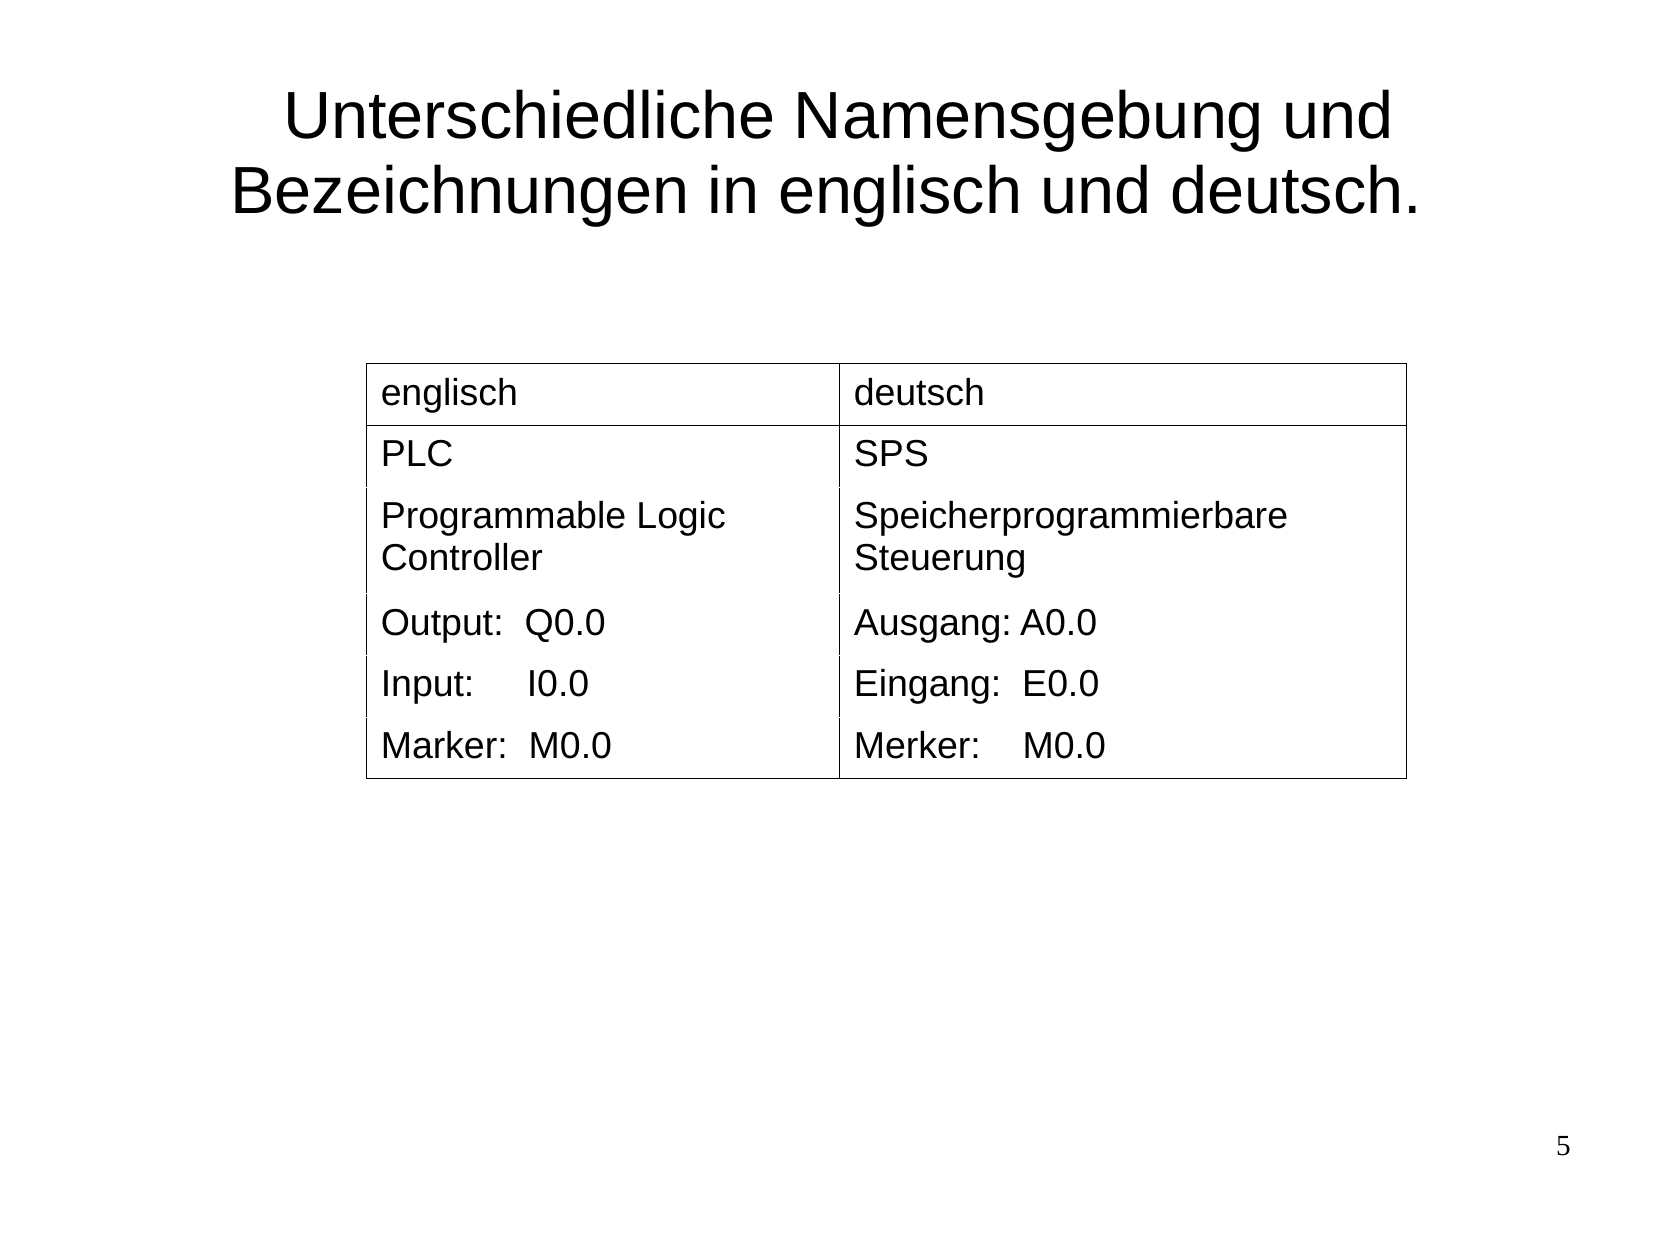

# Unterschiedliche Namensgebung und Bezeichnungen in englisch und deutsch.
| englisch | deutsch |
| --- | --- |
| PLC | SPS |
| Programmable Logic Controller | Speicherprogrammierbare Steuerung |
| Output: Q0.0 | Ausgang: A0.0 |
| Input: I0.0 | Eingang: E0.0 |
| Marker: M0.0 | Merker: M0.0 |
5